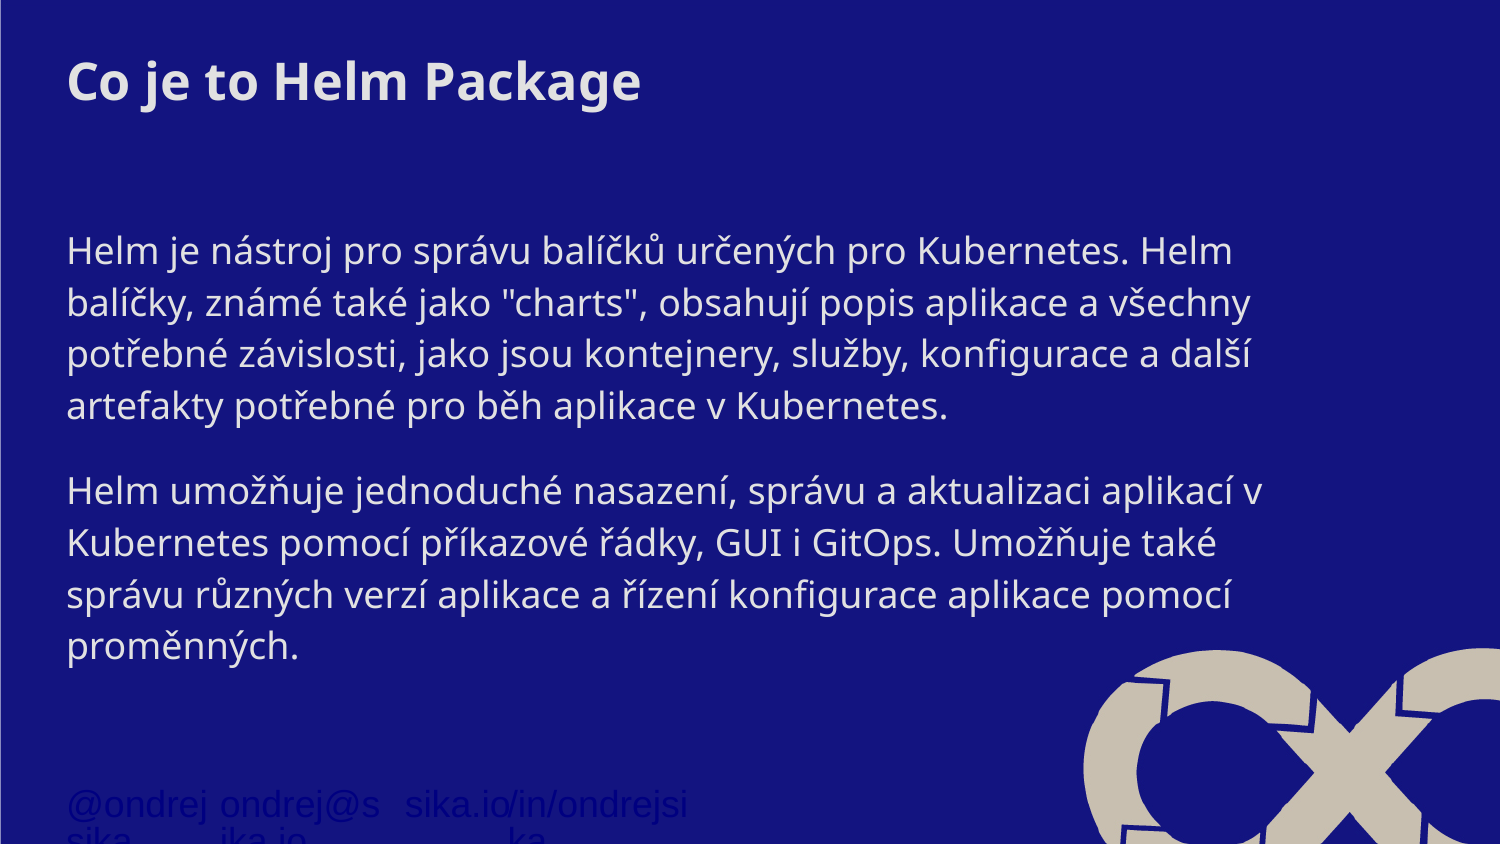

# Co je to Helm Package
Helm je nástroj pro správu balíčků určených pro Kubernetes. Helm balíčky, známé také jako "charts", obsahují popis aplikace a všechny potřebné závislosti, jako jsou kontejnery, služby, konfigurace a další artefakty potřebné pro běh aplikace v Kubernetes.
Helm umožňuje jednoduché nasazení, správu a aktualizaci aplikací v Kubernetes pomocí příkazové řádky, GUI i GitOps. Umožňuje také správu různých verzí aplikace a řízení konfigurace aplikace pomocí proměnných.